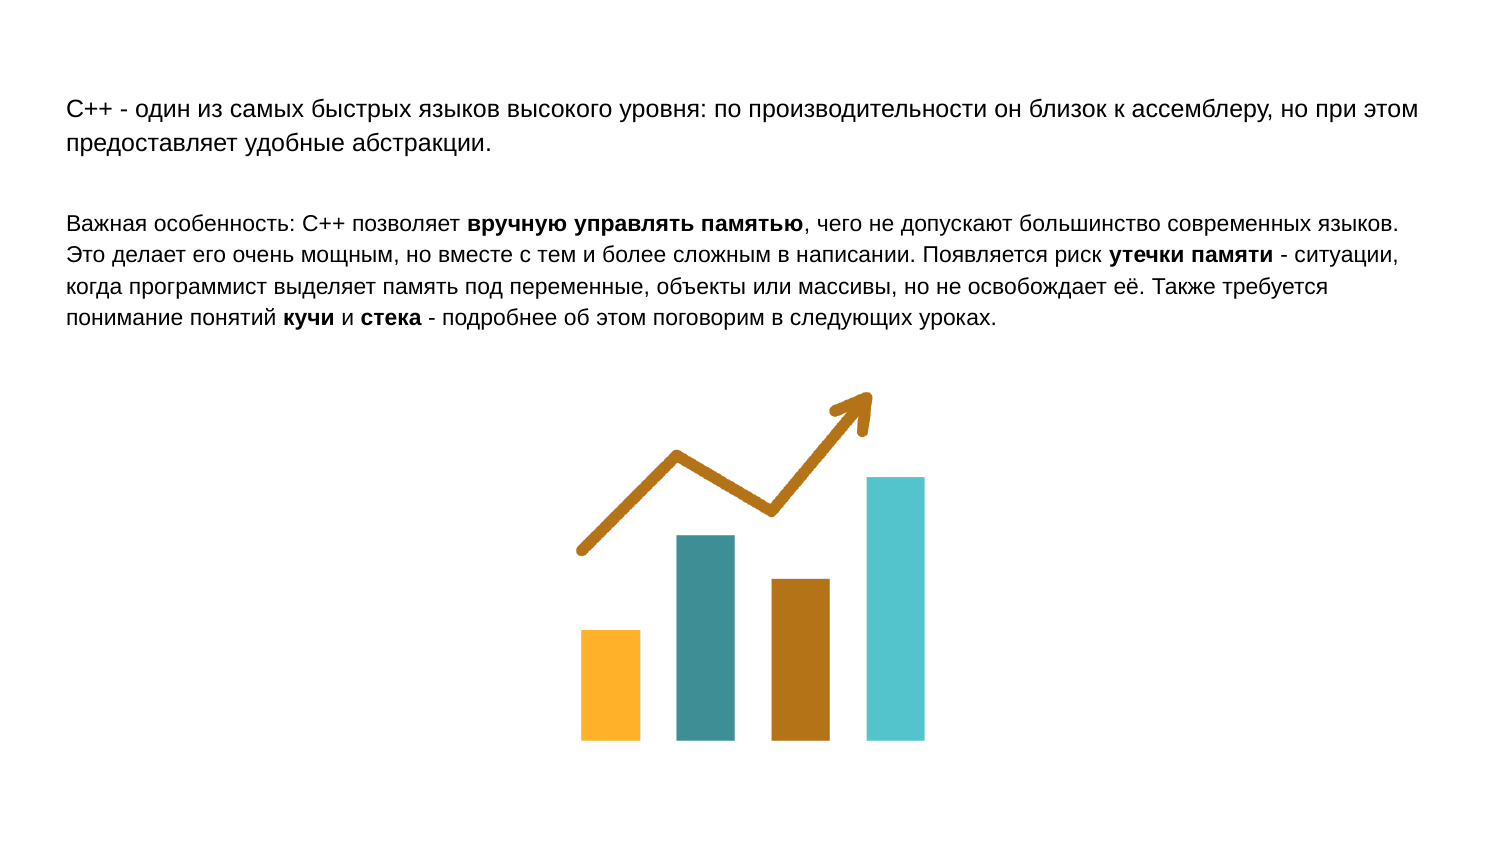

# C++ - один из самых быстрых языков высокого уровня: по производительности он близок к ассемблеру, но при этом предоставляет удобные абстракции.
Важная особенность: C++ позволяет вручную управлять памятью, чего не допускают большинство современных языков. Это делает его очень мощным, но вместе с тем и более сложным в написании. Появляется риск утечки памяти - ситуации, когда программист выделяет память под переменные, объекты или массивы, но не освобождает её. Также требуется понимание понятий кучи и стека - подробнее об этом поговорим в следующих уроках.